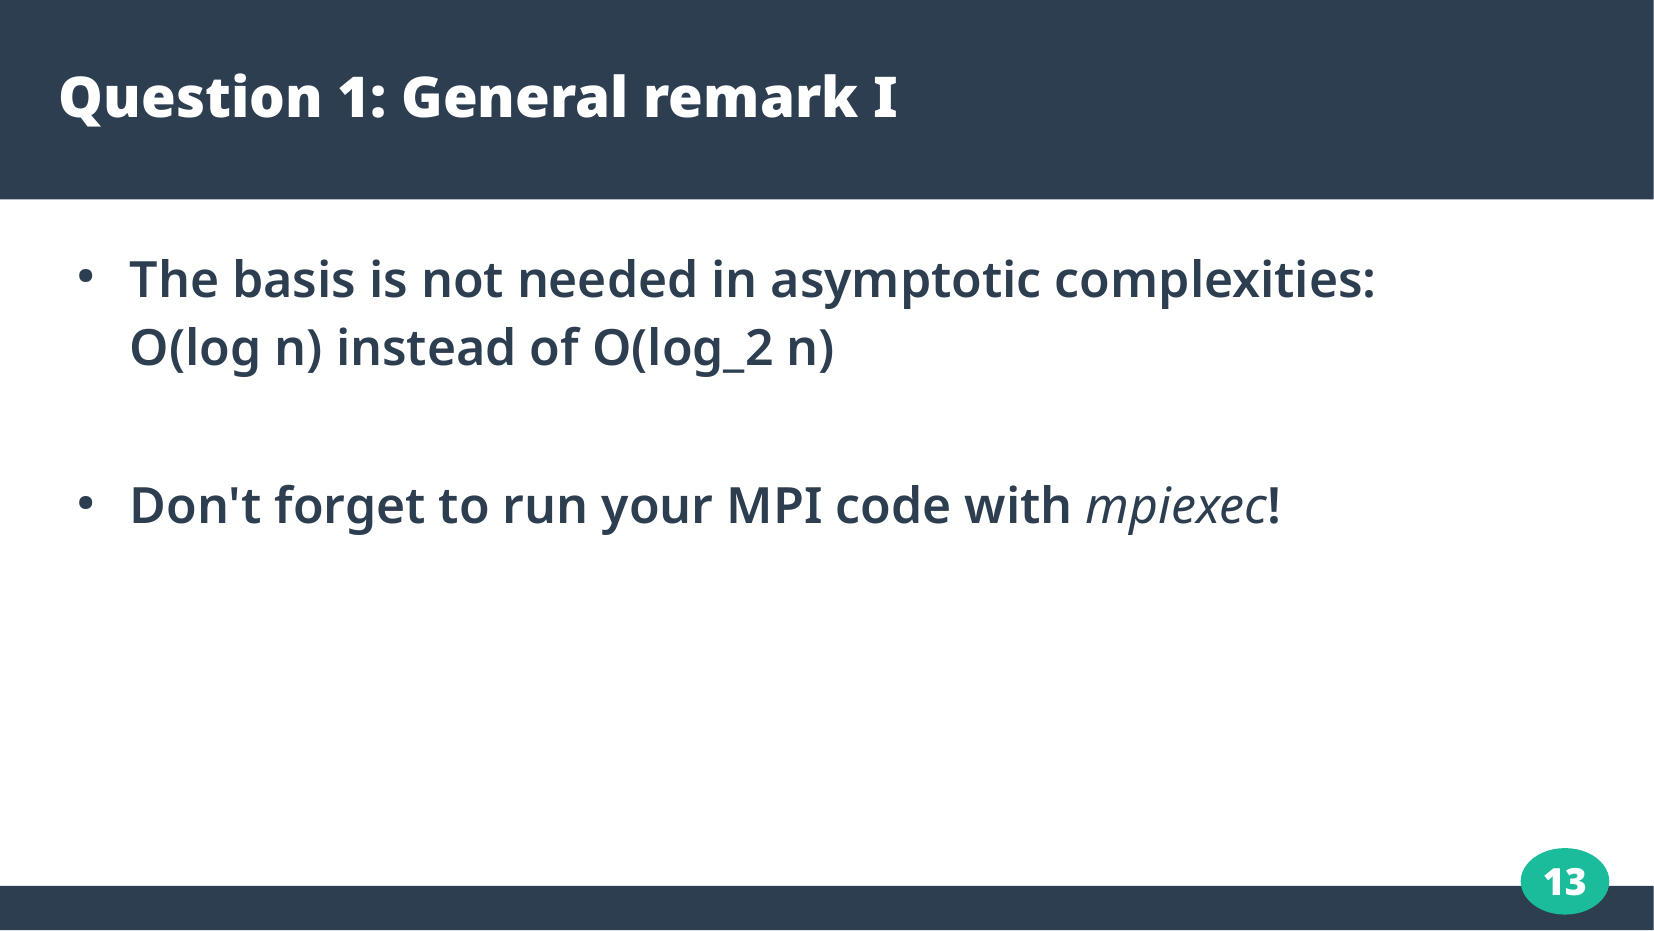

Question 1: General remark I
# The basis is not needed in asymptotic complexities: O(log n) instead of O(log_2 n)
Don't forget to run your MPI code with mpiexec!
13